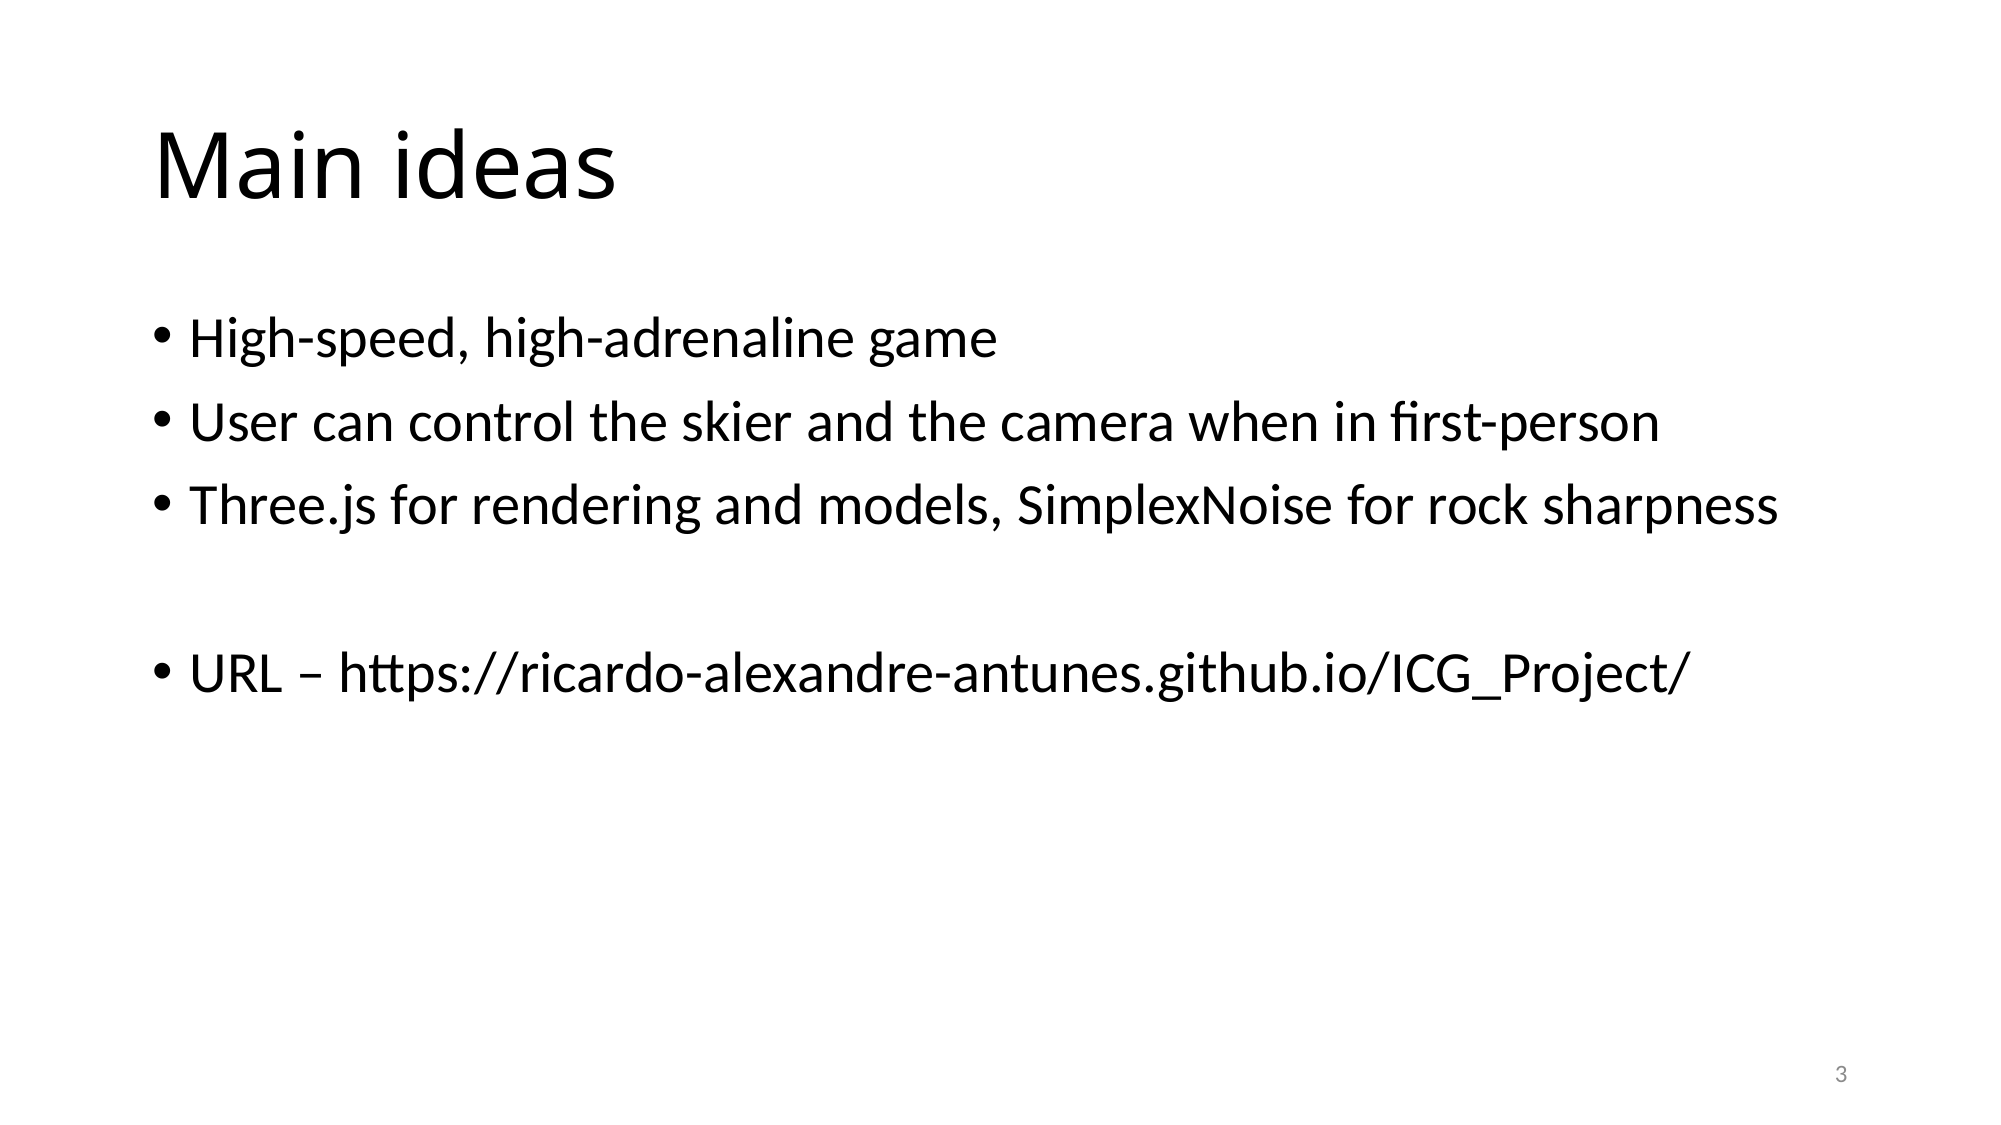

# Main ideas
High-speed, high-adrenaline game
User can control the skier and the camera when in first-person
Three.js for rendering and models, SimplexNoise for rock sharpness
URL – https://ricardo-alexandre-antunes.github.io/ICG_Project/
3